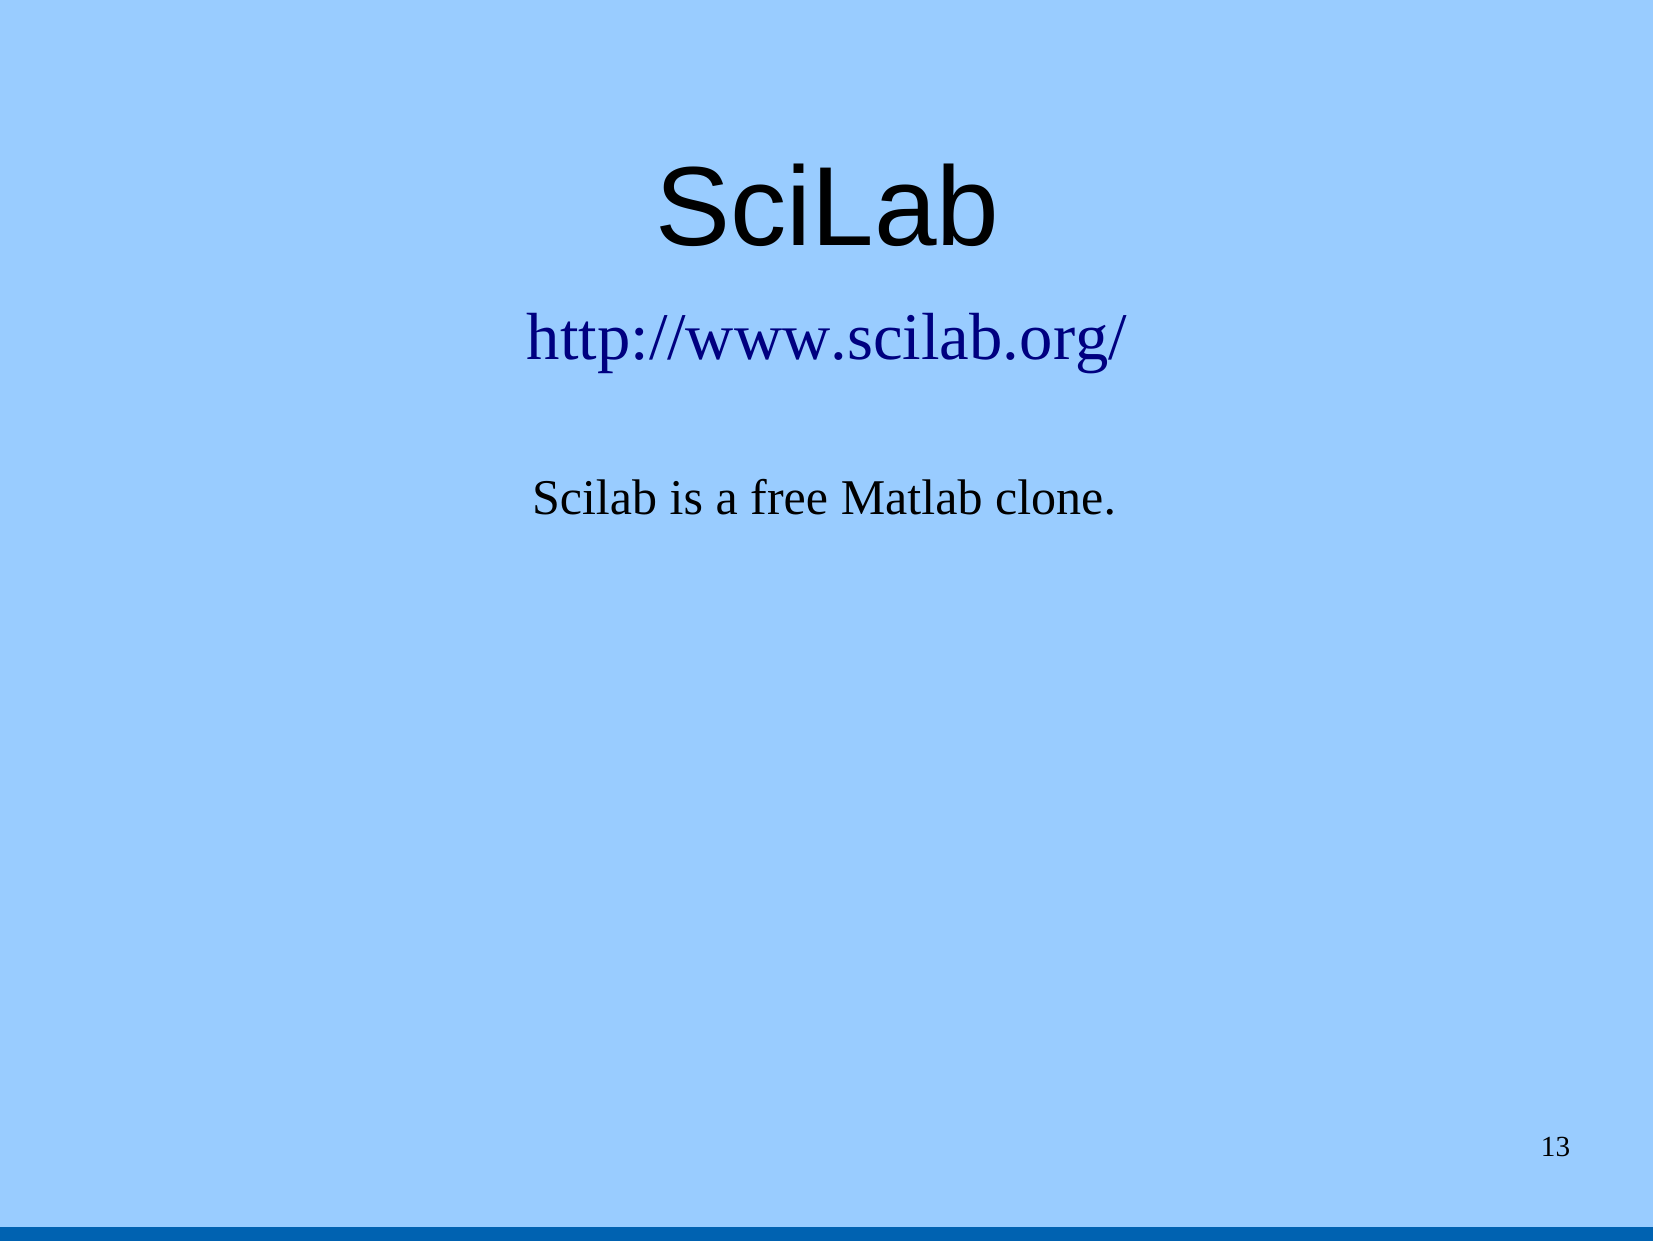

# SciLab
http://www.scilab.org/
Scilab is a free Matlab clone.
13